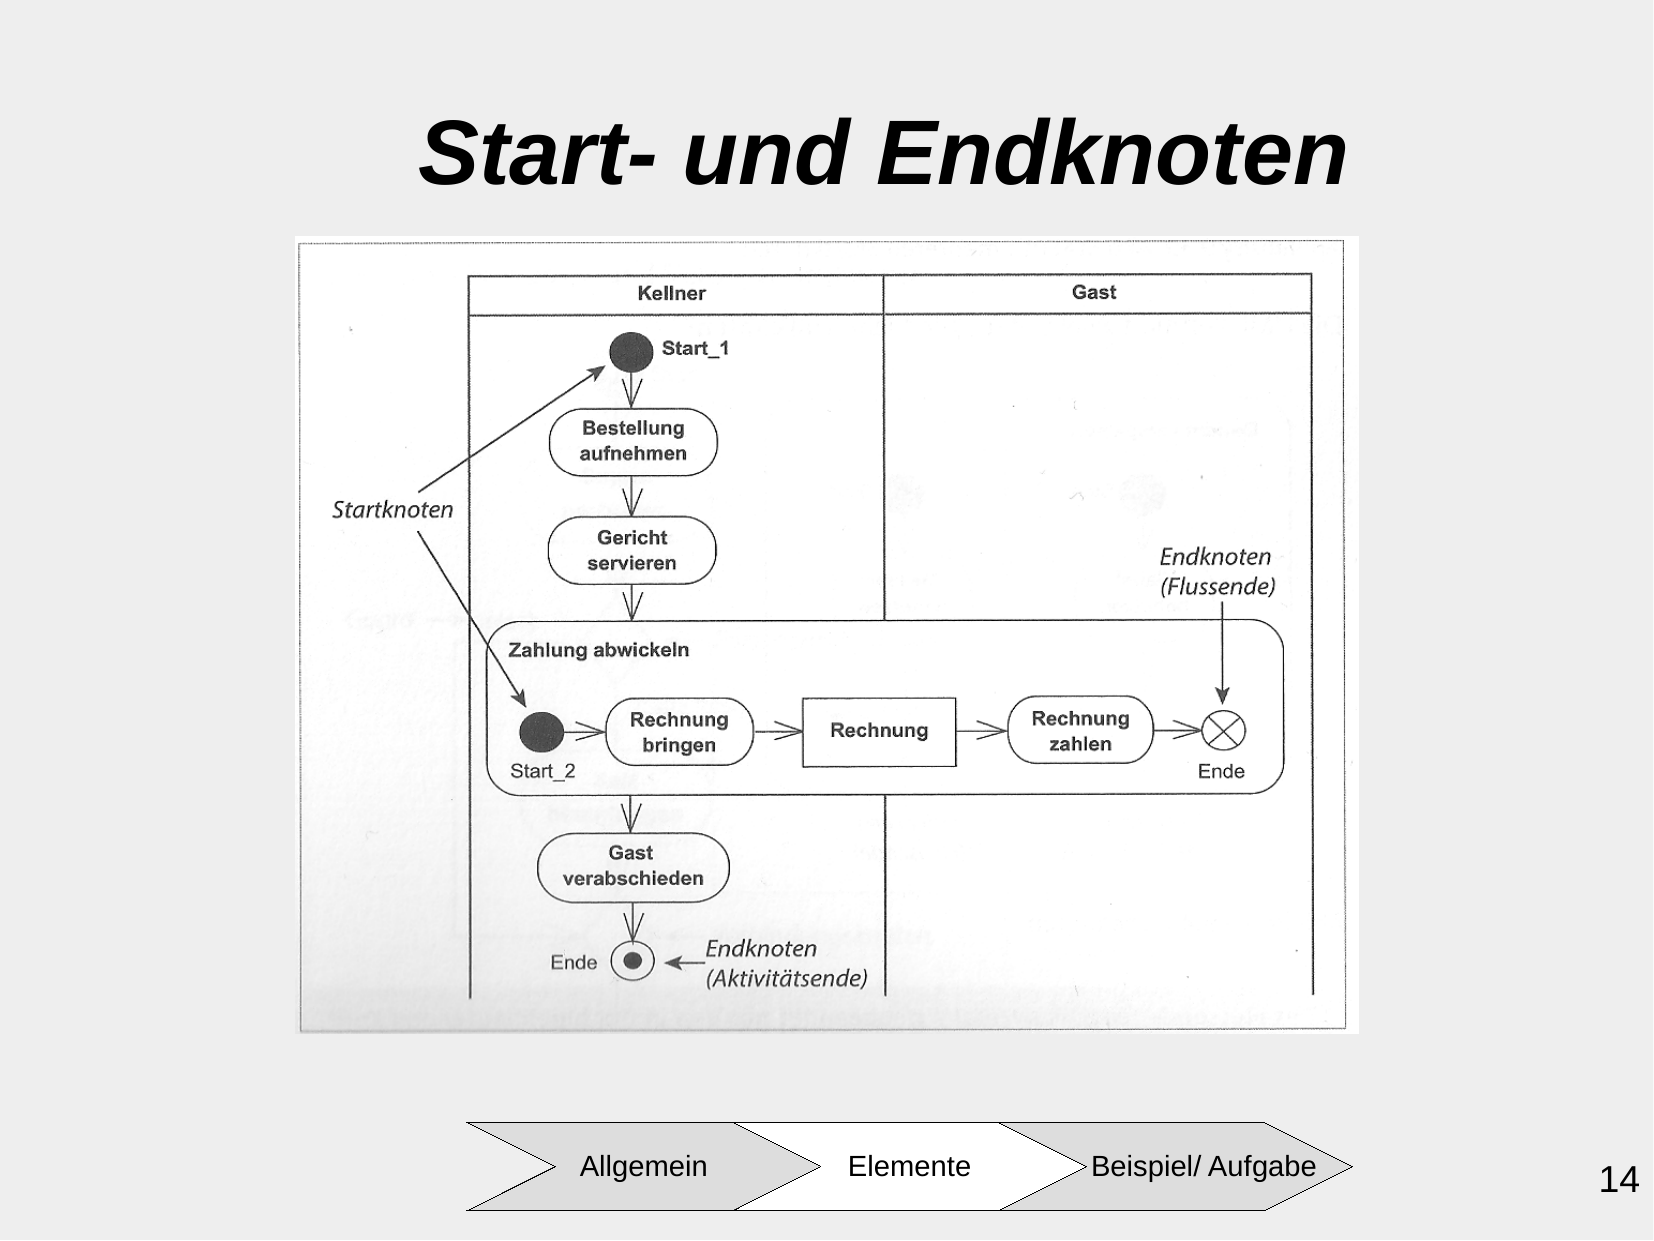

# Start- und Endknoten
Allgemein
Allgemein
Elemente
 Beispiel/ Aufgabe
Elemente
 Beispiel/ Aufgabe